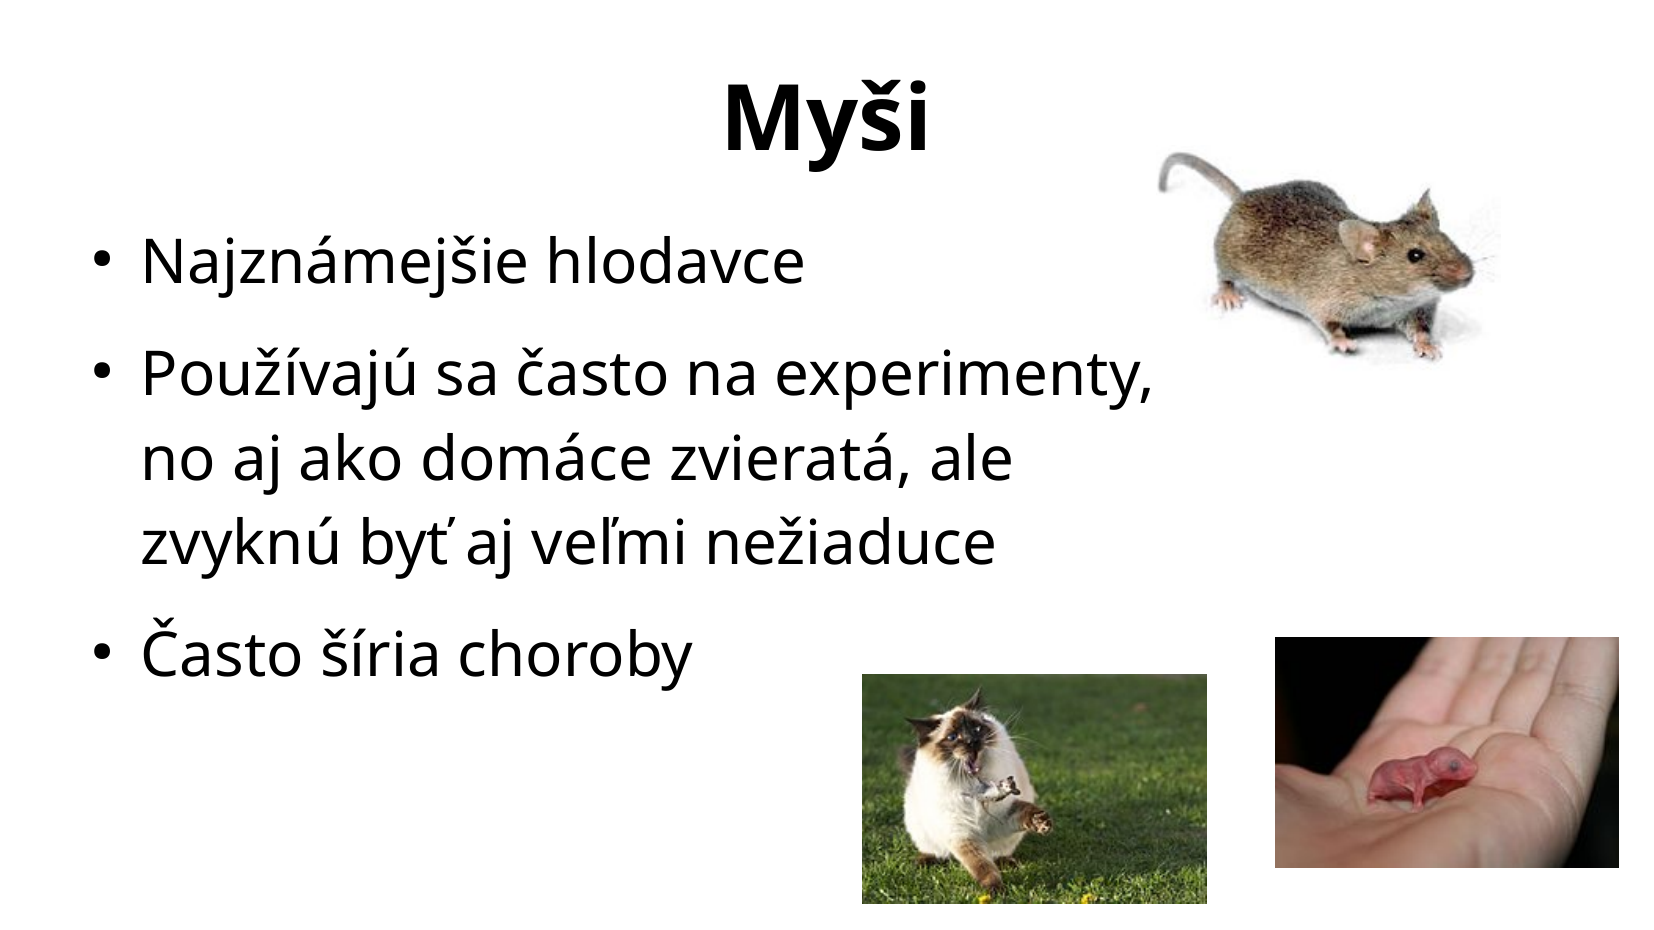

# Myši
Najznámejšie hlodavce
Používajú sa často na experimenty, no aj ako domáce zvieratá, ale zvyknú byť aj veľmi nežiaduce
Často šíria choroby